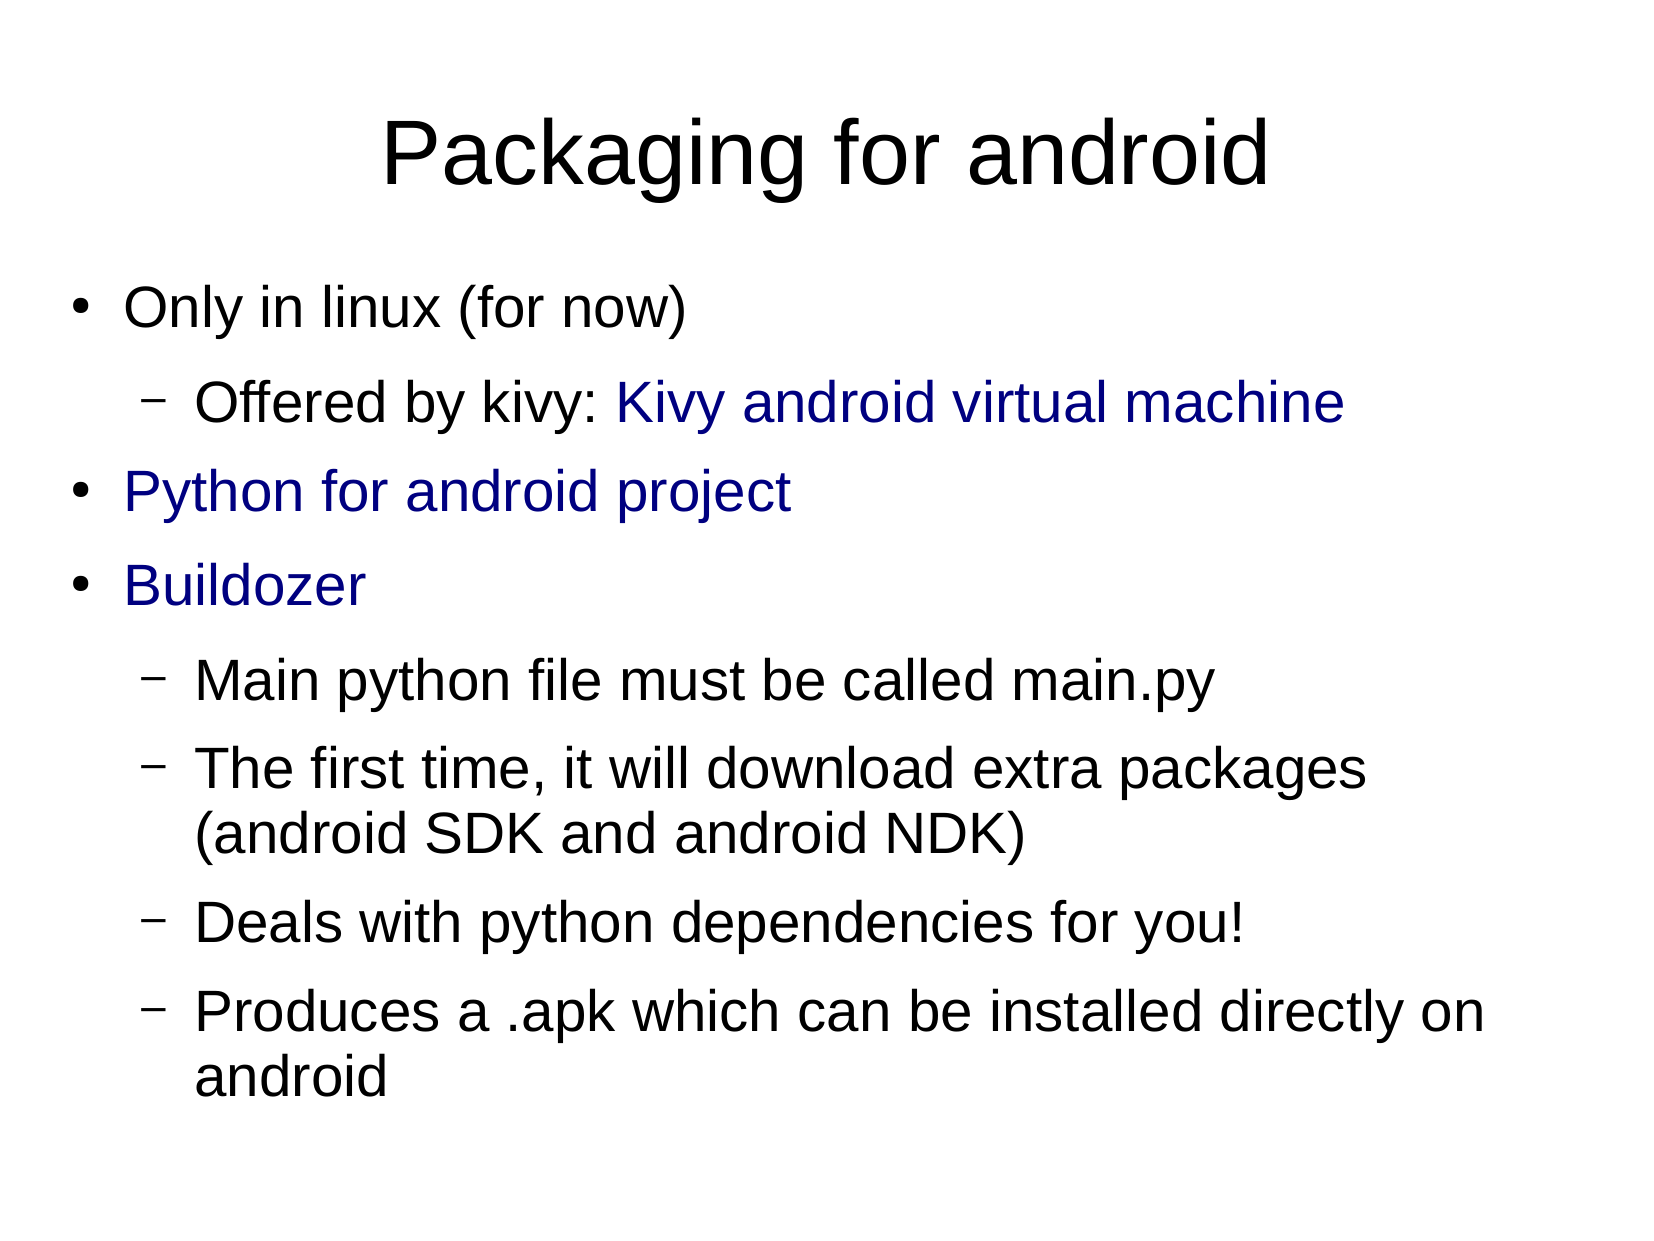

# Packaging for android
Only in linux (for now)
Offered by kivy: Kivy android virtual machine
Python for android project
Buildozer
Main python file must be called main.py
The first time, it will download extra packages (android SDK and android NDK)
Deals with python dependencies for you!
Produces a .apk which can be installed directly on android